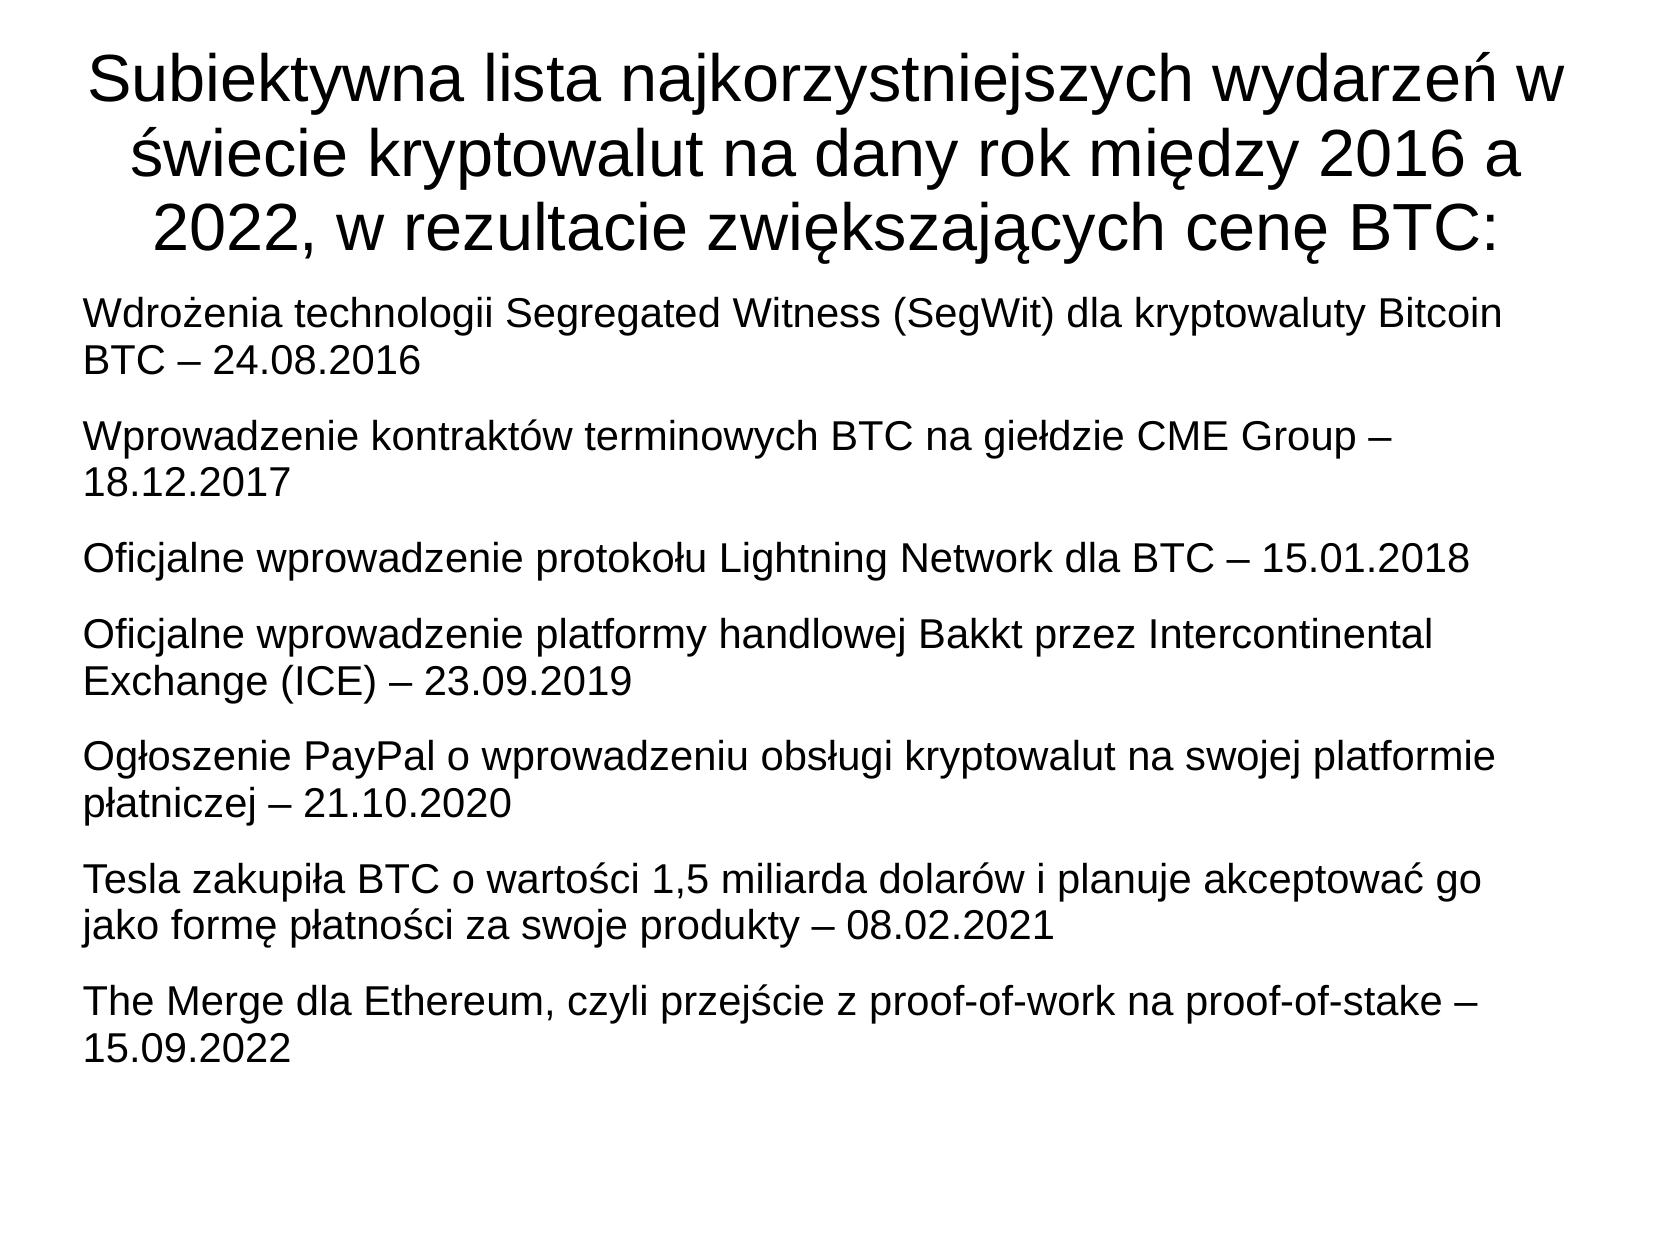

# Subiektywna lista najkorzystniejszych wydarzeń w świecie kryptowalut na dany rok między 2016 a 2022, w rezultacie zwiększających cenę BTC:
Wdrożenia technologii Segregated Witness (SegWit) dla kryptowaluty Bitcoin BTC – 24.08.2016
Wprowadzenie kontraktów terminowych BTC na giełdzie CME Group – 18.12.2017
Oficjalne wprowadzenie protokołu Lightning Network dla BTC – 15.01.2018
Oficjalne wprowadzenie platformy handlowej Bakkt przez Intercontinental Exchange (ICE) – 23.09.2019
Ogłoszenie PayPal o wprowadzeniu obsługi kryptowalut na swojej platformie płatniczej – 21.10.2020
Tesla zakupiła BTC o wartości 1,5 miliarda dolarów i planuje akceptować go jako formę płatności za swoje produkty – 08.02.2021
The Merge dla Ethereum, czyli przejście z proof-of-work na proof-of-stake – 15.09.2022